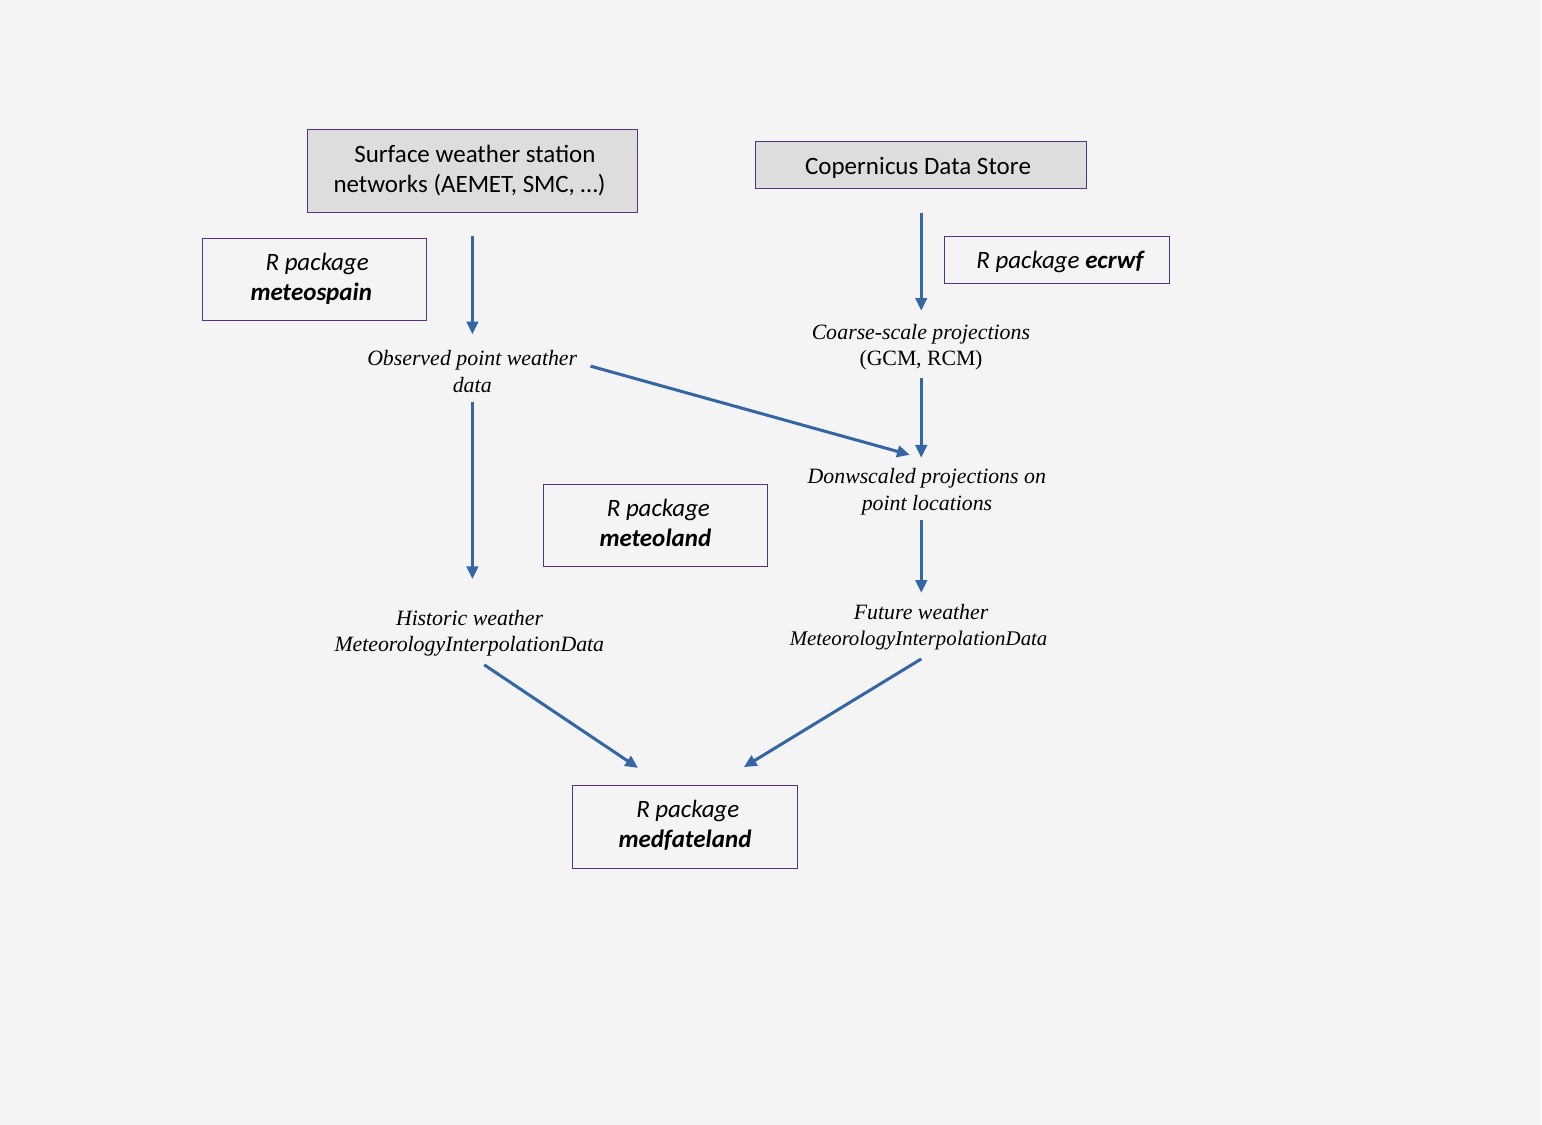

Surface weather station networks (AEMET, SMC, …)
Copernicus Data Store
 R package ecrwf
 R package meteospain
Coarse-scale projections (GCM, RCM)
Observed point weather data
Donwscaled projections on point locations
 R package meteoland
Future weather MeteorologyInterpolationData
Historic weather
MeteorologyInterpolationData
 R package medfateland